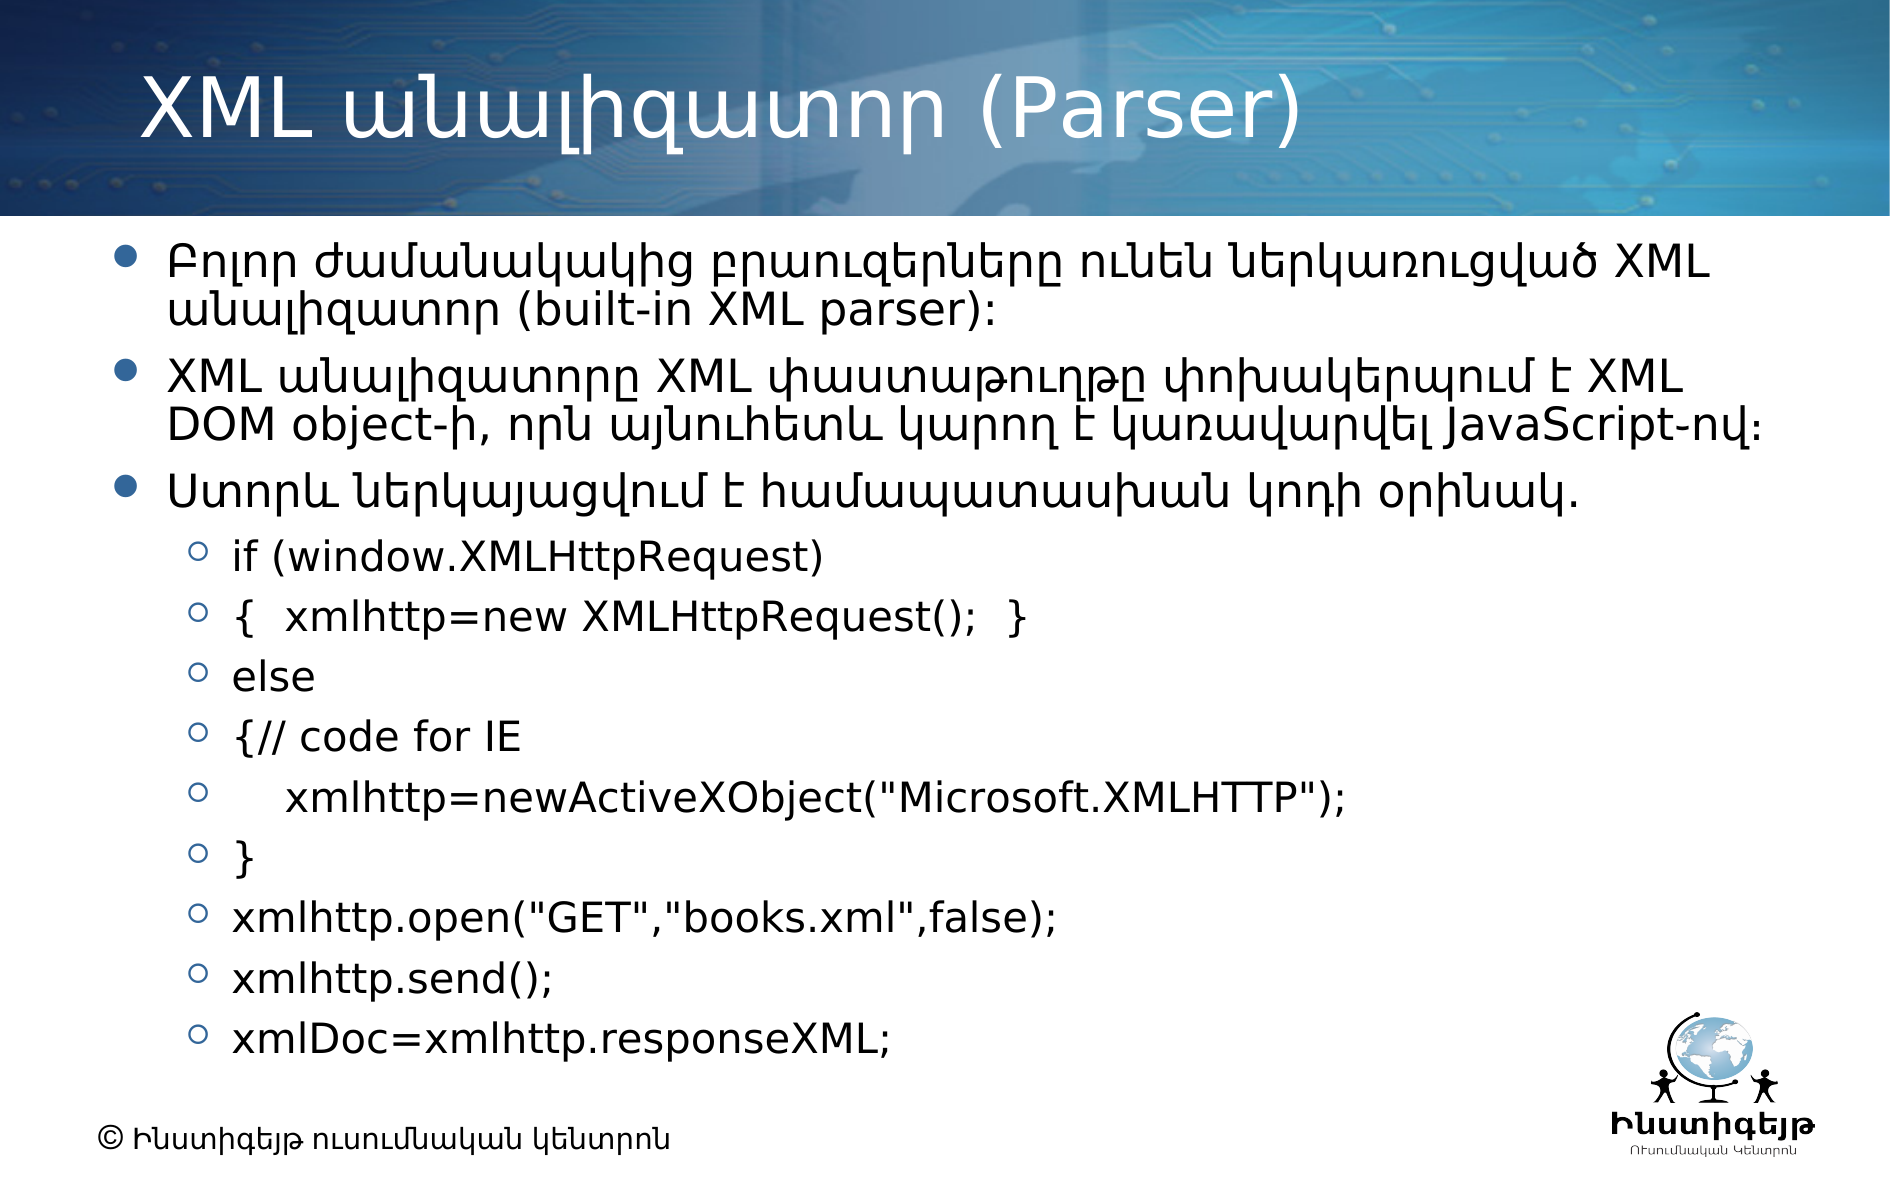

XML անալիզատոր (Parser)
# Բոլոր ժամանակակից բրաուզերները ունեն ներկառուցված XML անալիզատոր (built-in XML parser):
XML անալիզատորը XML փաստաթուղթը փոխակերպում է XML DOM object-ի, որն այնուհետև կարող է կառավարվել JavaScript֊ով։
Ստորև ներկայացվում է համապատասխան կոդի օրինակ․
if (window.XMLHttpRequest)
{ xmlhttp=new XMLHttpRequest(); }
else
{// code for IE
 xmlhttp=newActiveXObject("Microsoft.XMLHTTP");
}
xmlhttp.open("GET","books.xml",false);
xmlhttp.send();
xmlDoc=xmlhttp.responseXML;